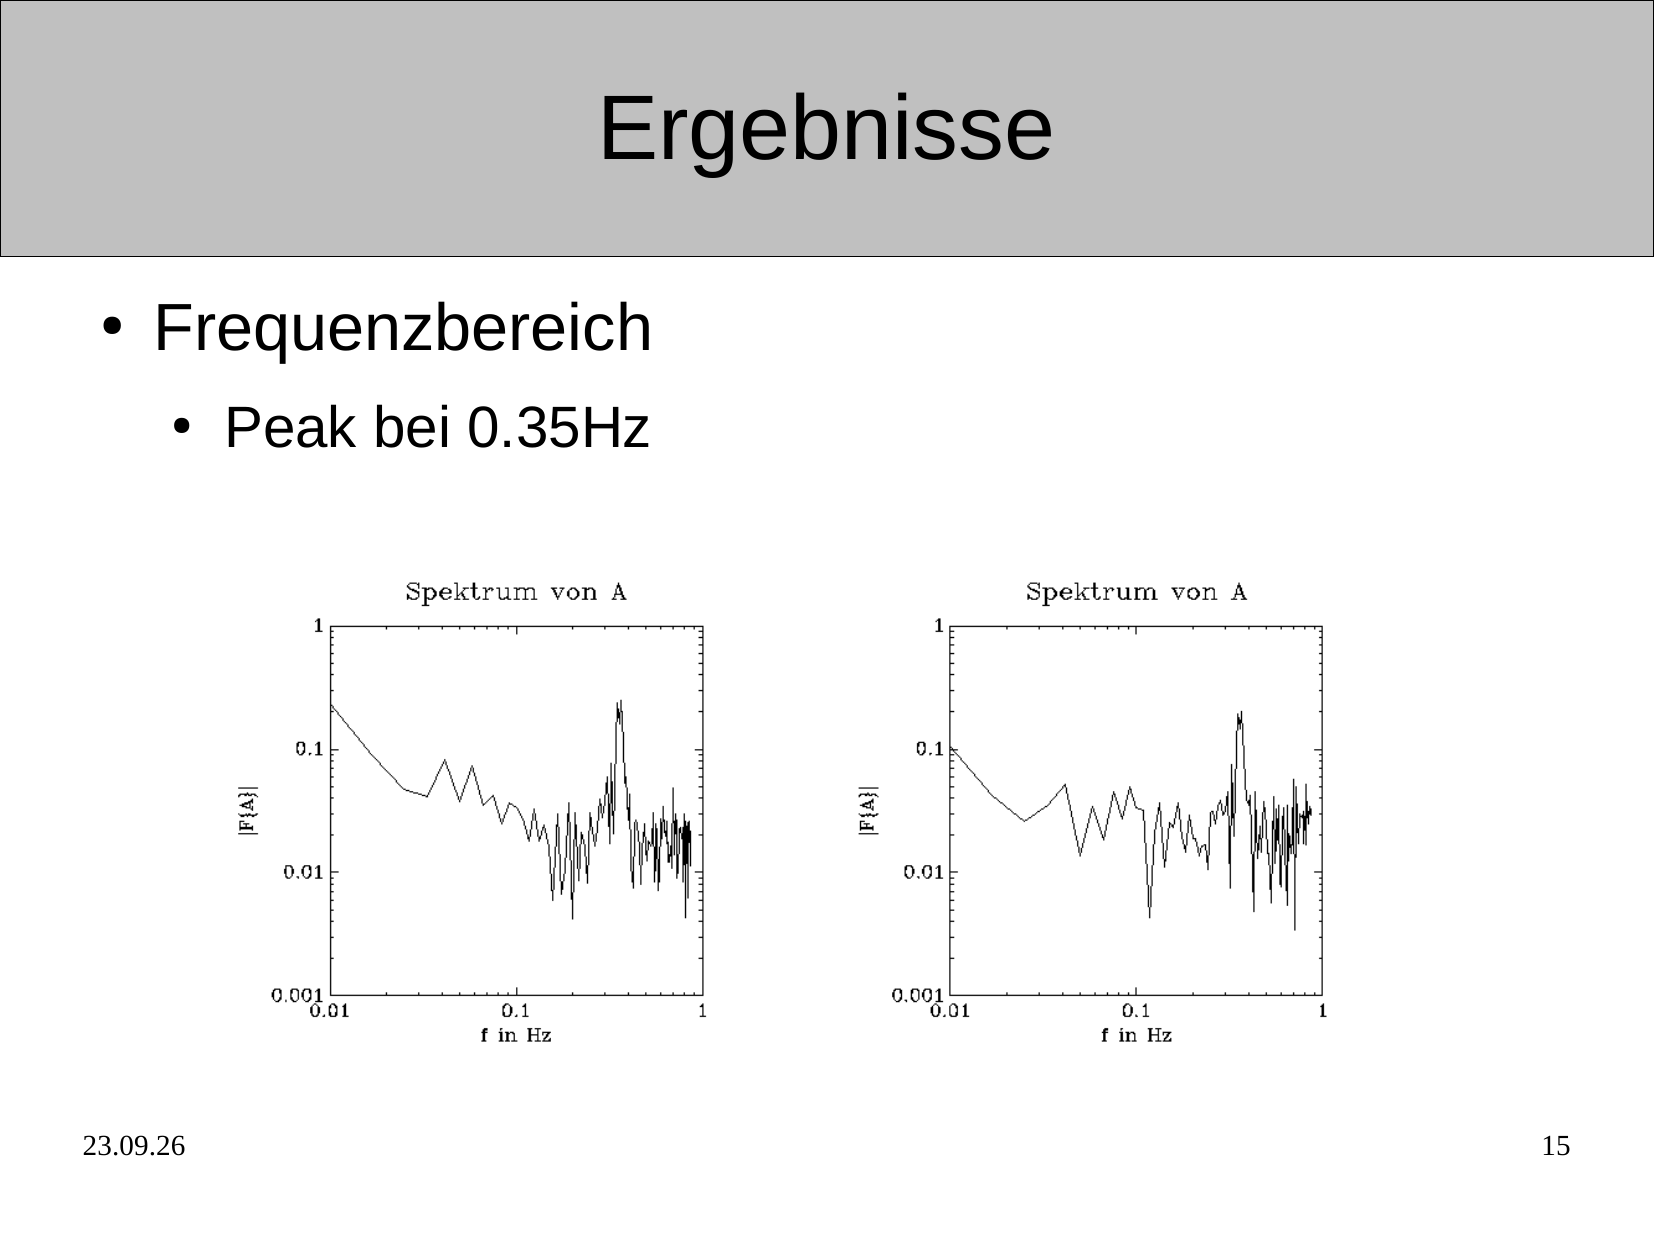

Ergebnisse
# Frequenzbereich
Peak bei 0.35Hz
15